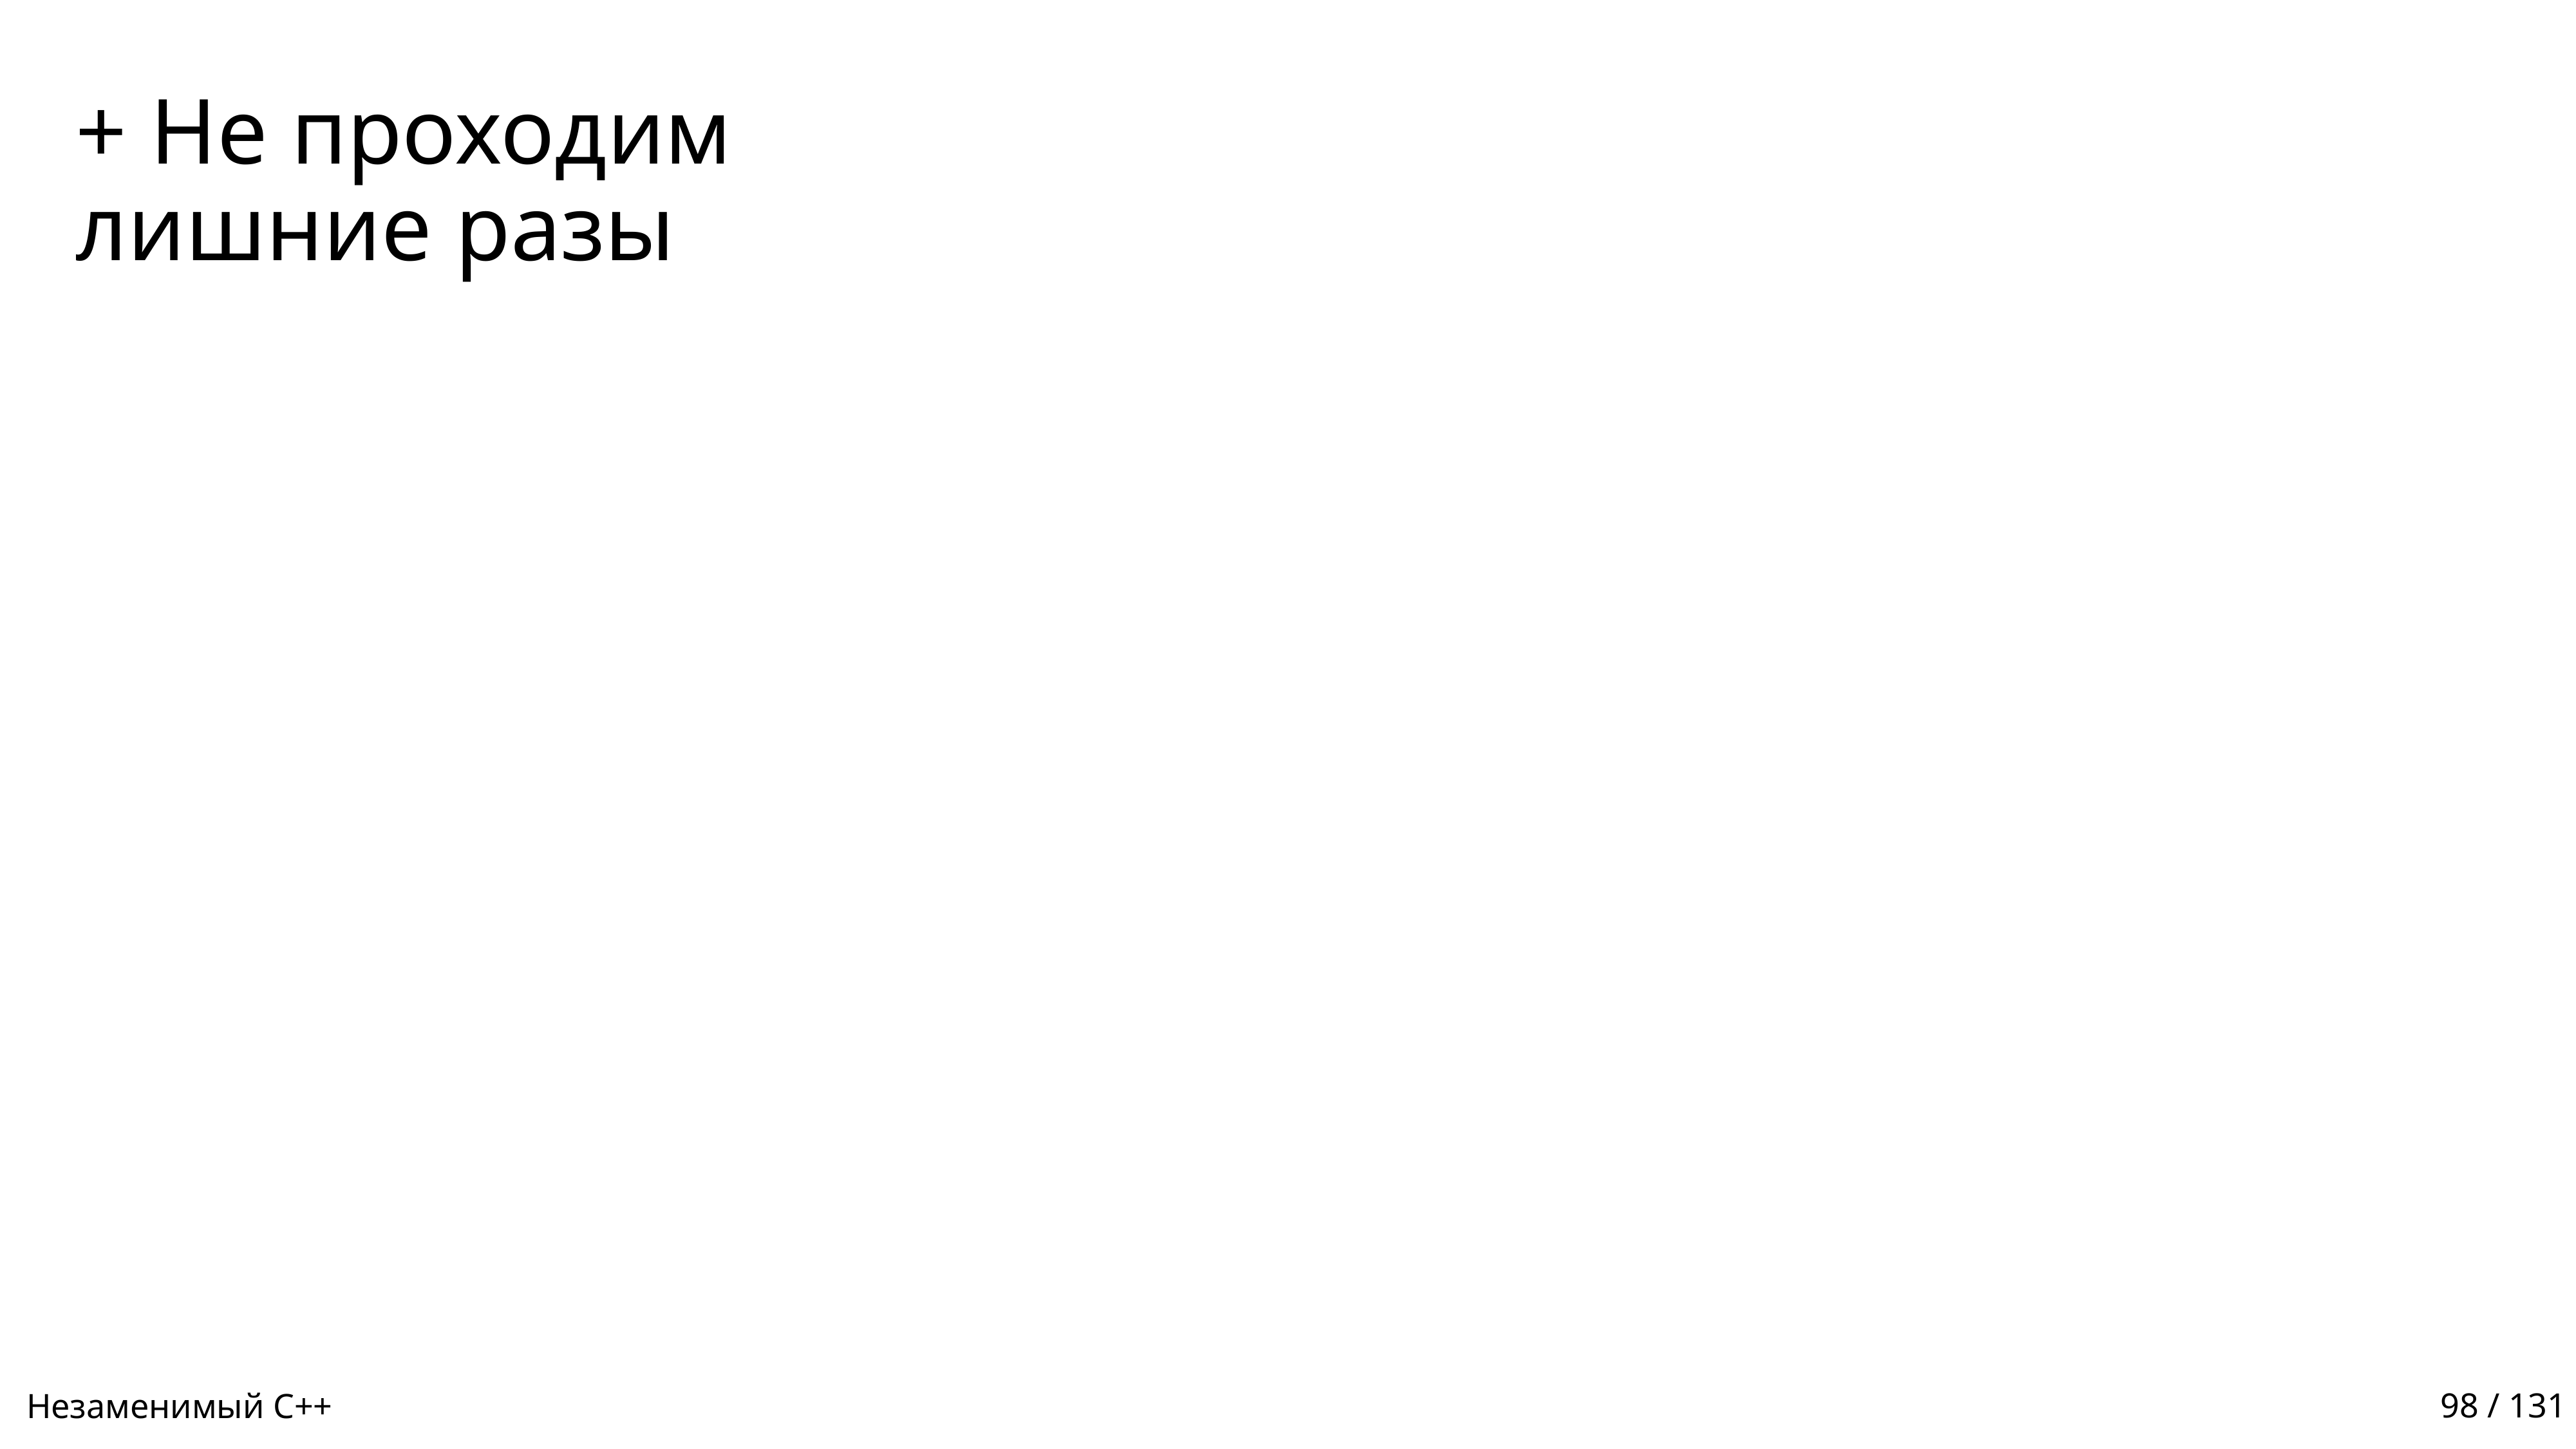

# + Не проходим лишние разы
Незаменимый C++